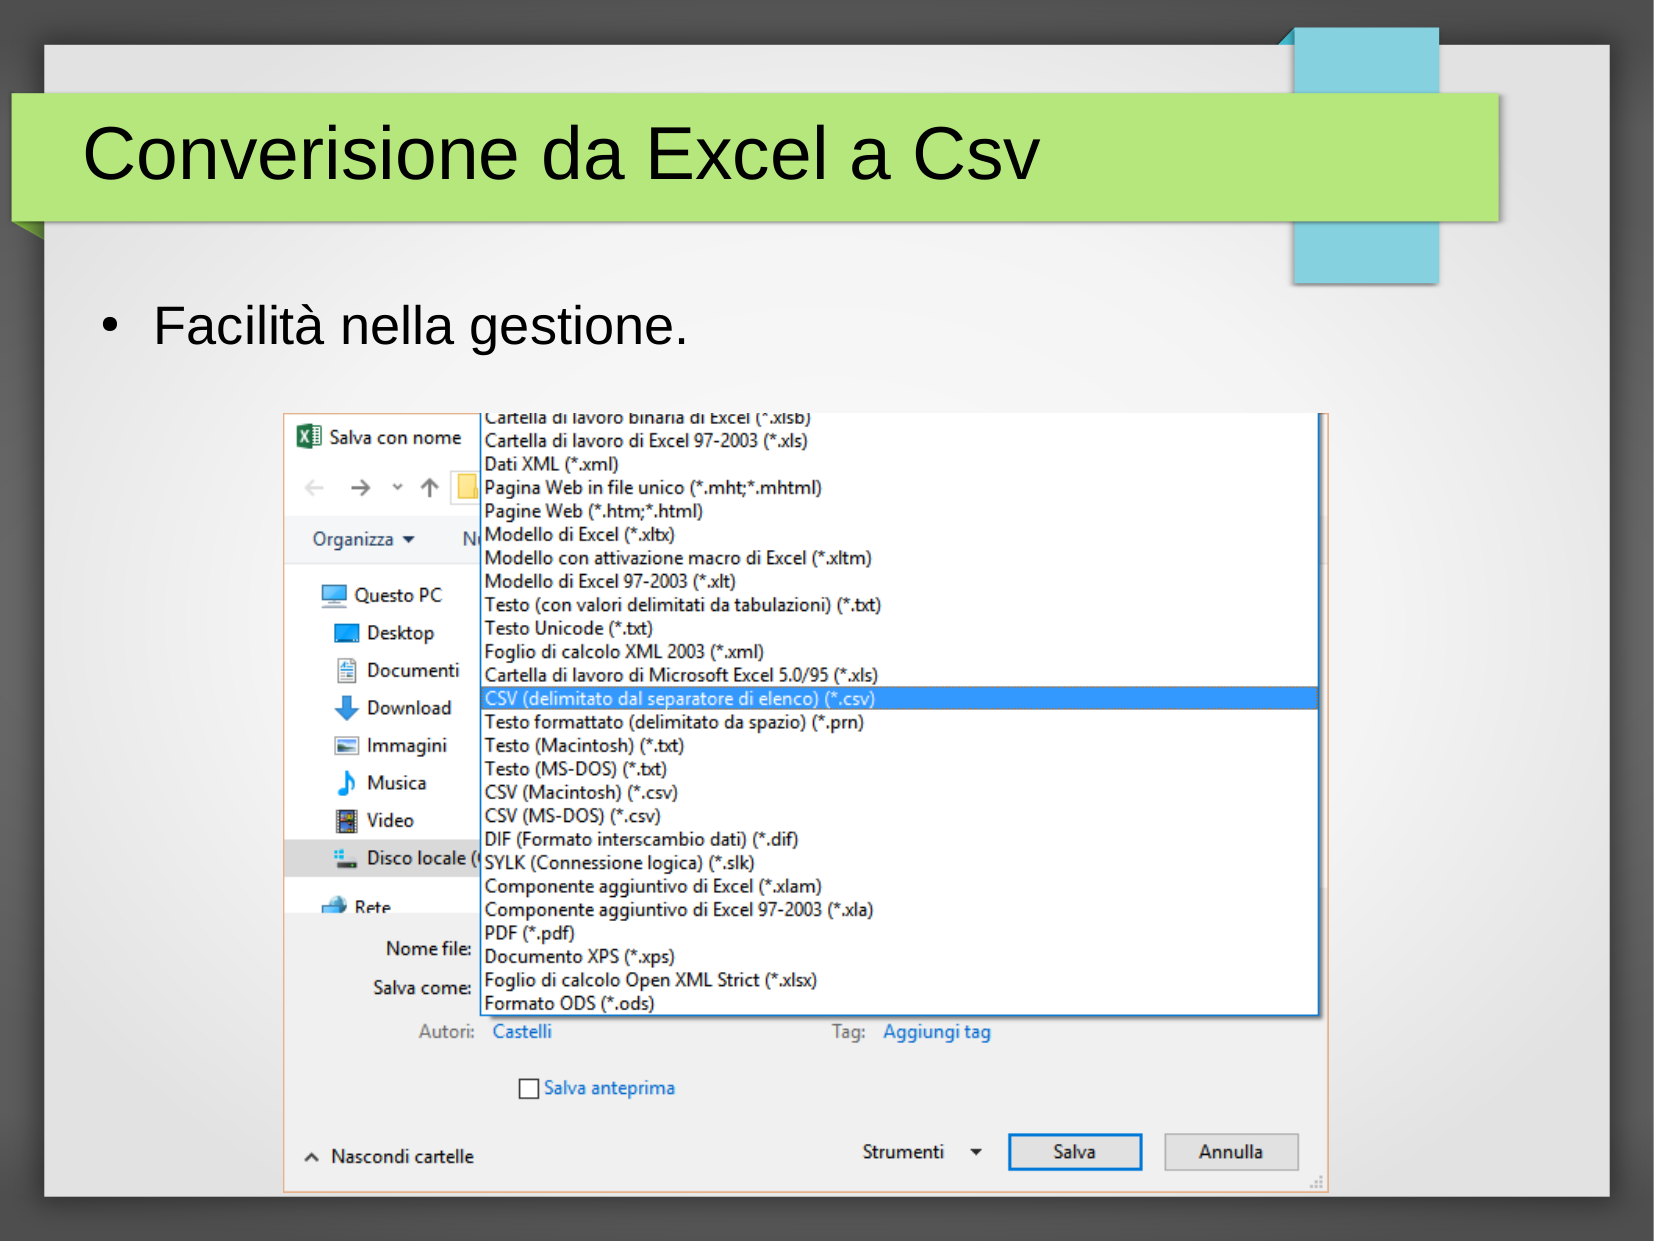

# Converisione da Excel a Csv
Facilità nella gestione.